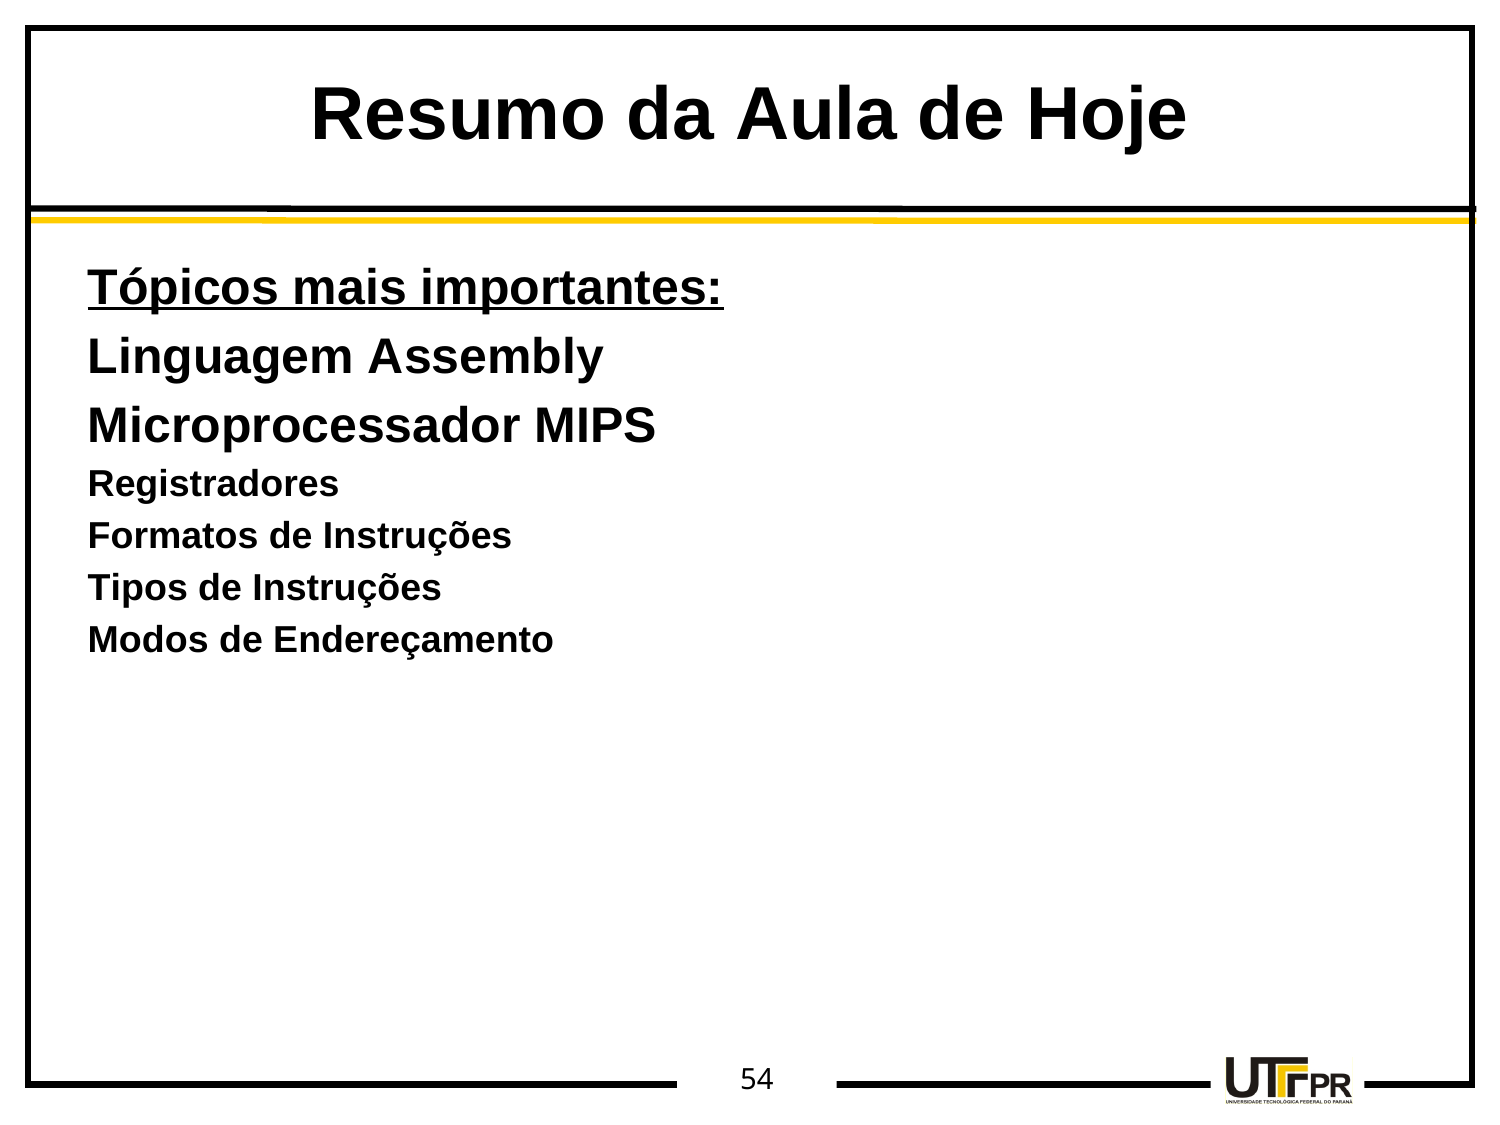

Resumo da Aula de Hoje
# Tópicos mais importantes:
Linguagem Assembly
Microprocessador MIPS
Registradores
Formatos de Instruções
Tipos de Instruções
Modos de Endereçamento